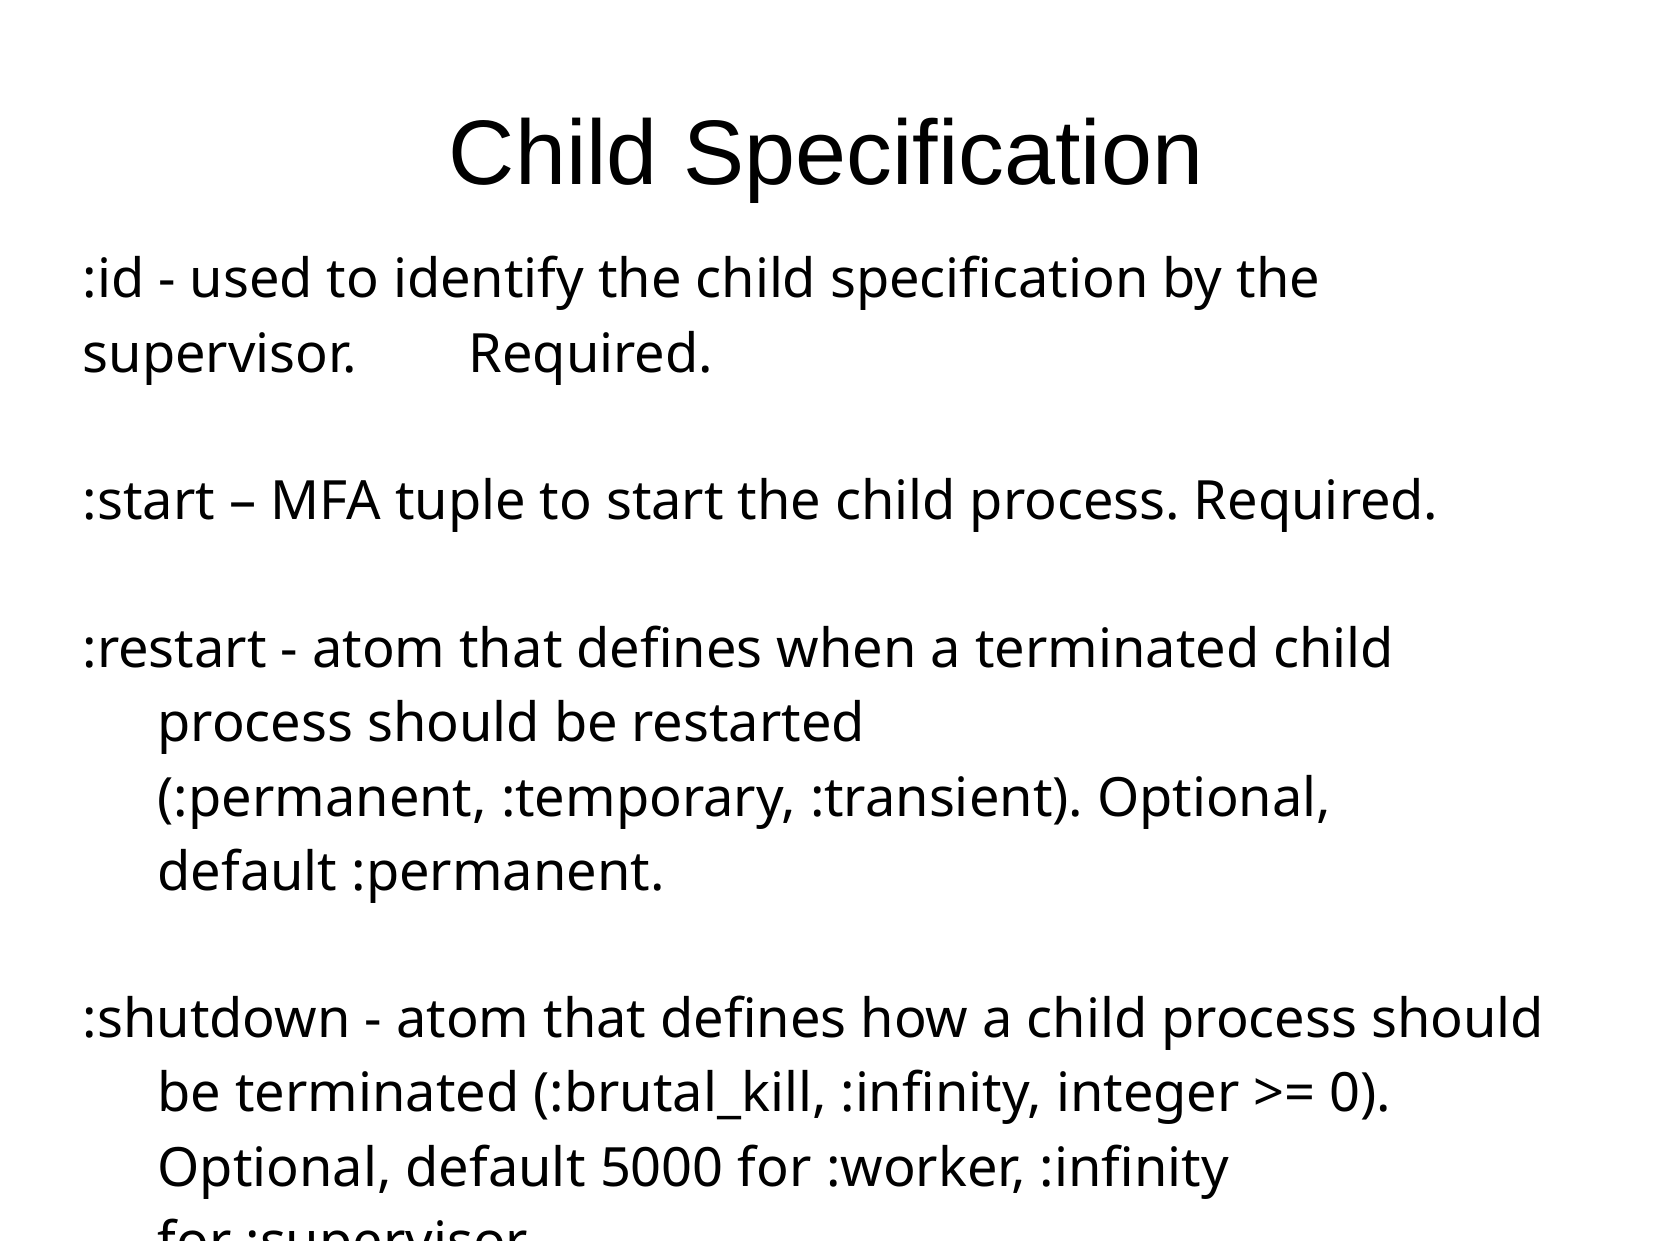

# Child Specification
:id - used to identify the child specification by the supervisor. Required.
:start – MFA tuple to start the child process. Required.
:restart - atom that defines when a terminated child process should be restarted (:permanent, :temporary, :transient). Optional, default :permanent.
:shutdown - atom that defines how a child process should be terminated (:brutal_kill, :infinity, integer >= 0). Optional, default 5000 for :worker, :infinity for :supervisor.
:type – atom :worker or :supervisor. Optional, default for :worker.